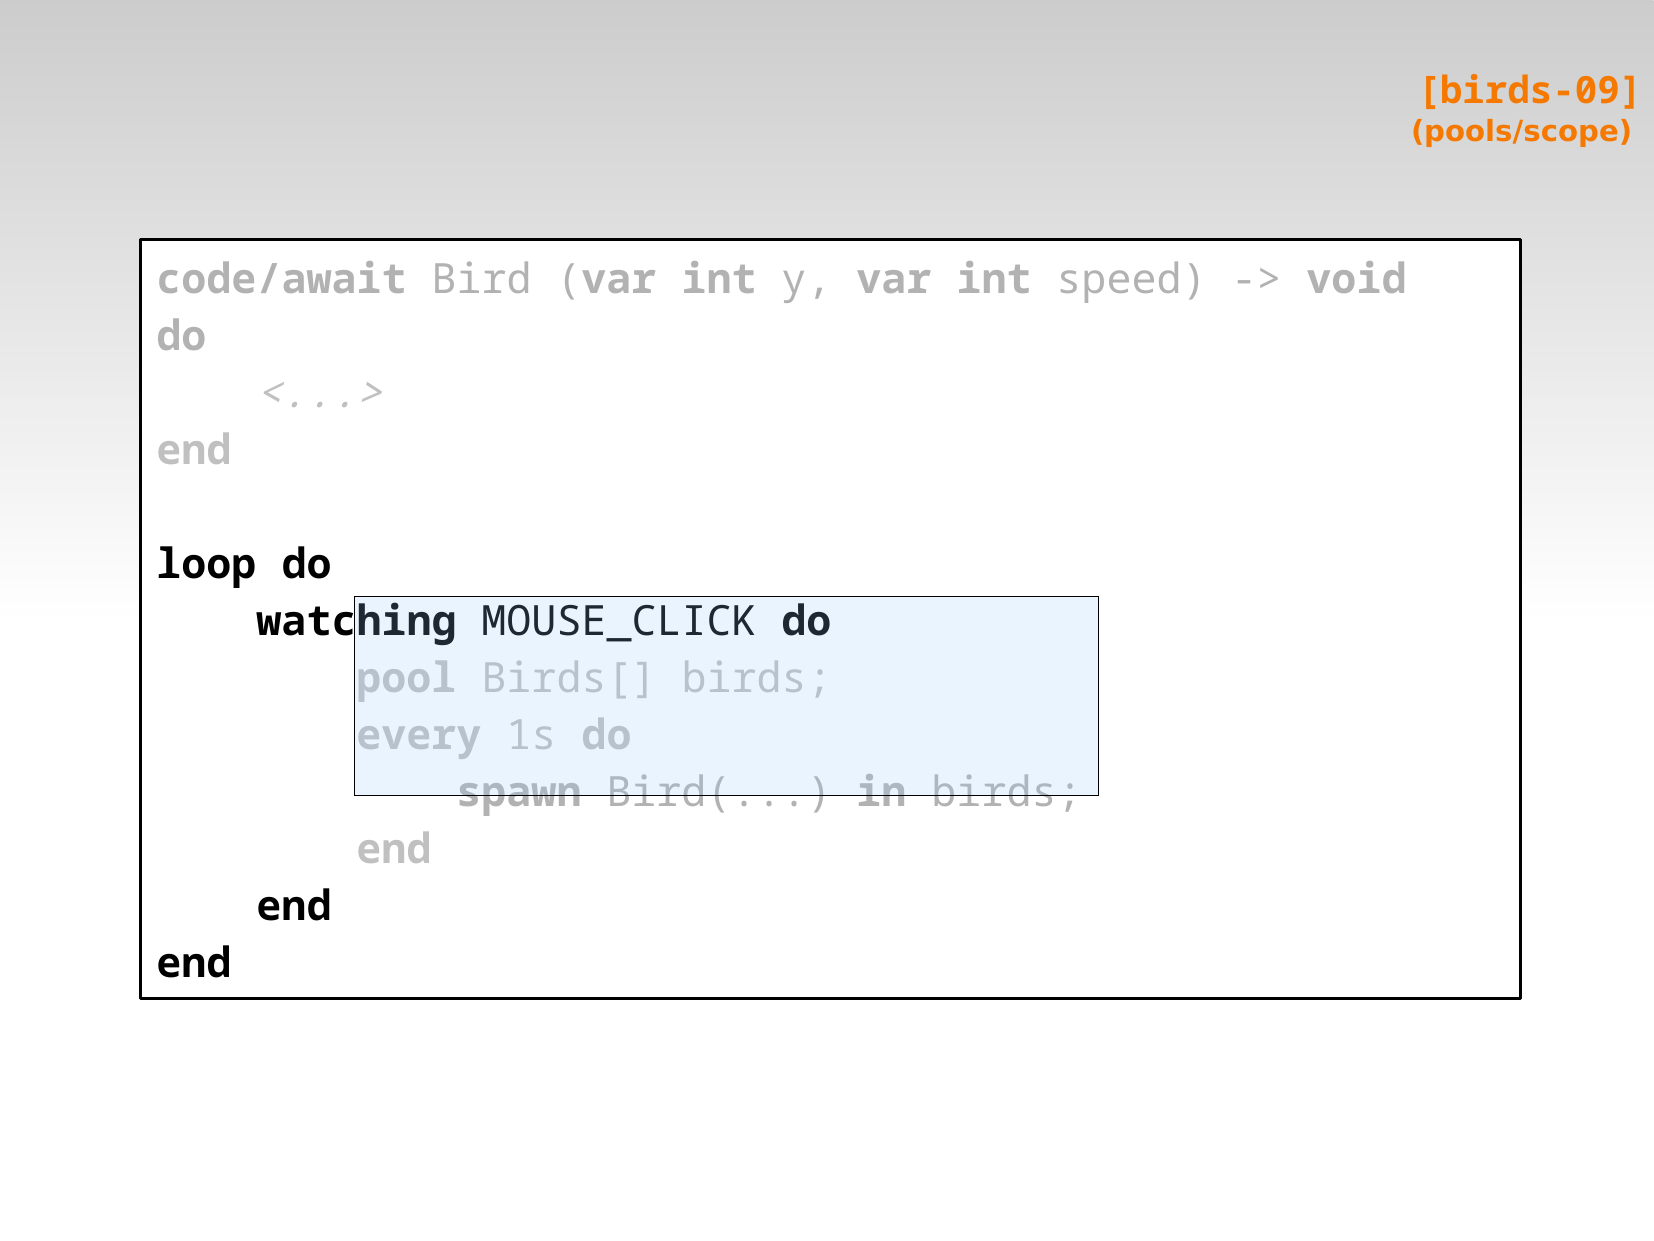

# [birds-09] (pools/scope)
code/await Bird (var int y, var int speed) -> void
do
 <...>
end
loop do
 watching MOUSE_CLICK do
 pool Birds[] birds;
 every 1s do
 spawn Bird(...) in birds;
 end
 end
end